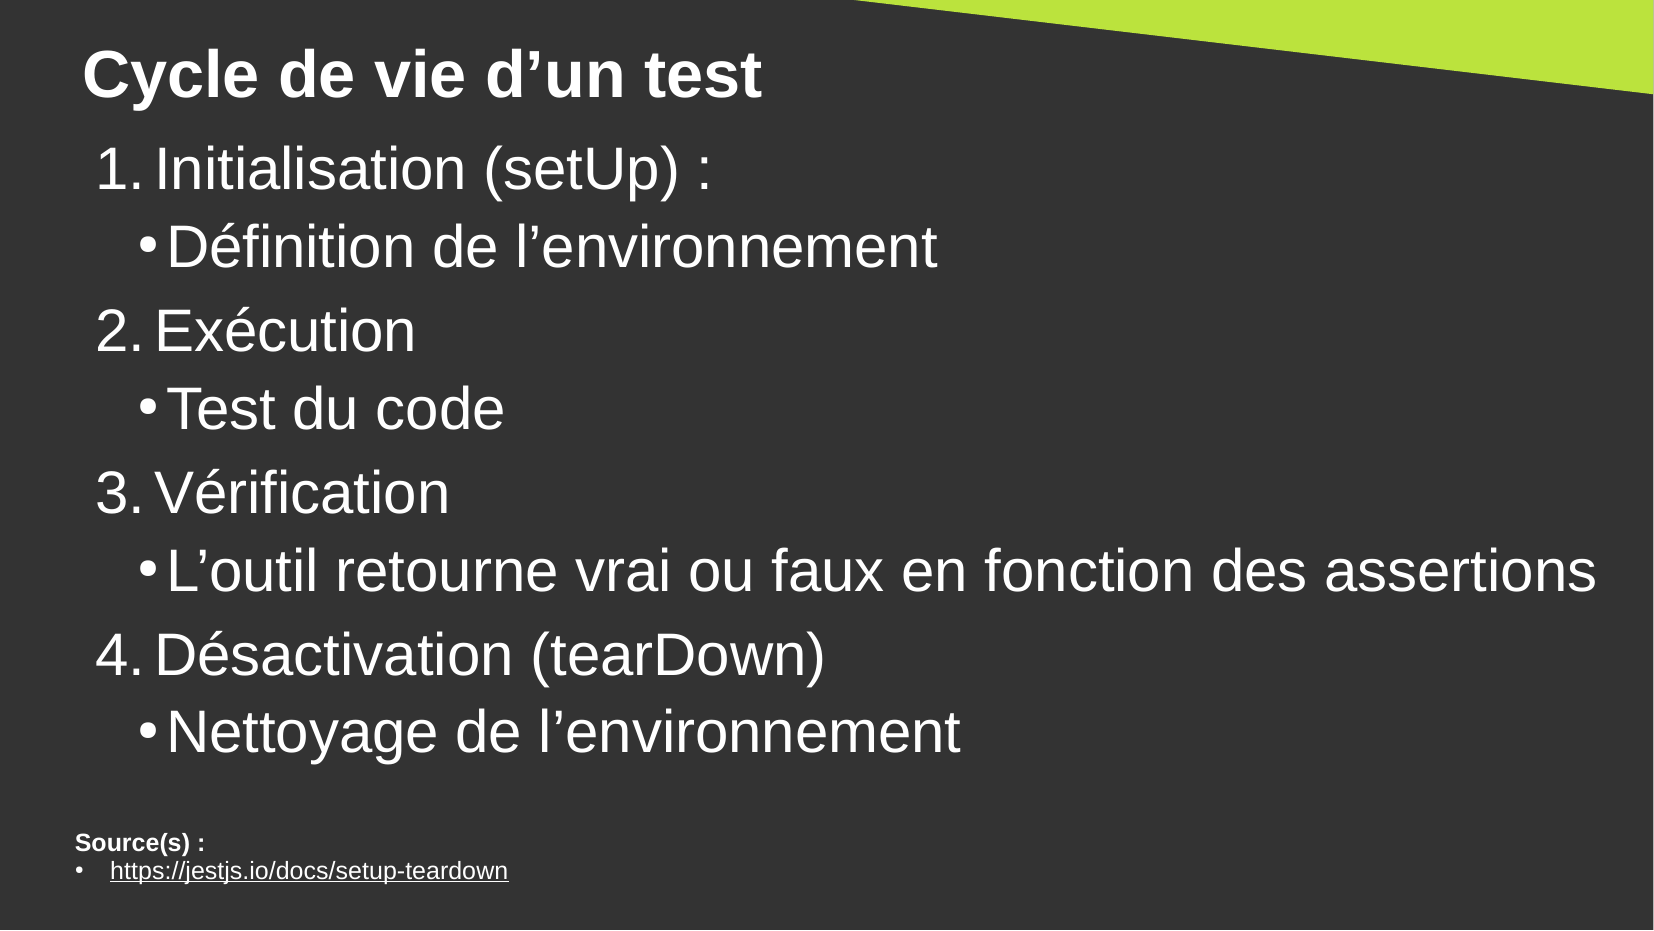

# Cycle de vie d’un test
 Initialisation (setUp) :
Définition de l’environnement
 Exécution
Test du code
 Vérification
L’outil retourne vrai ou faux en fonction des assertions
 Désactivation (tearDown)
Nettoyage de l’environnement
Source(s) :
https://jestjs.io/docs/setup-teardown